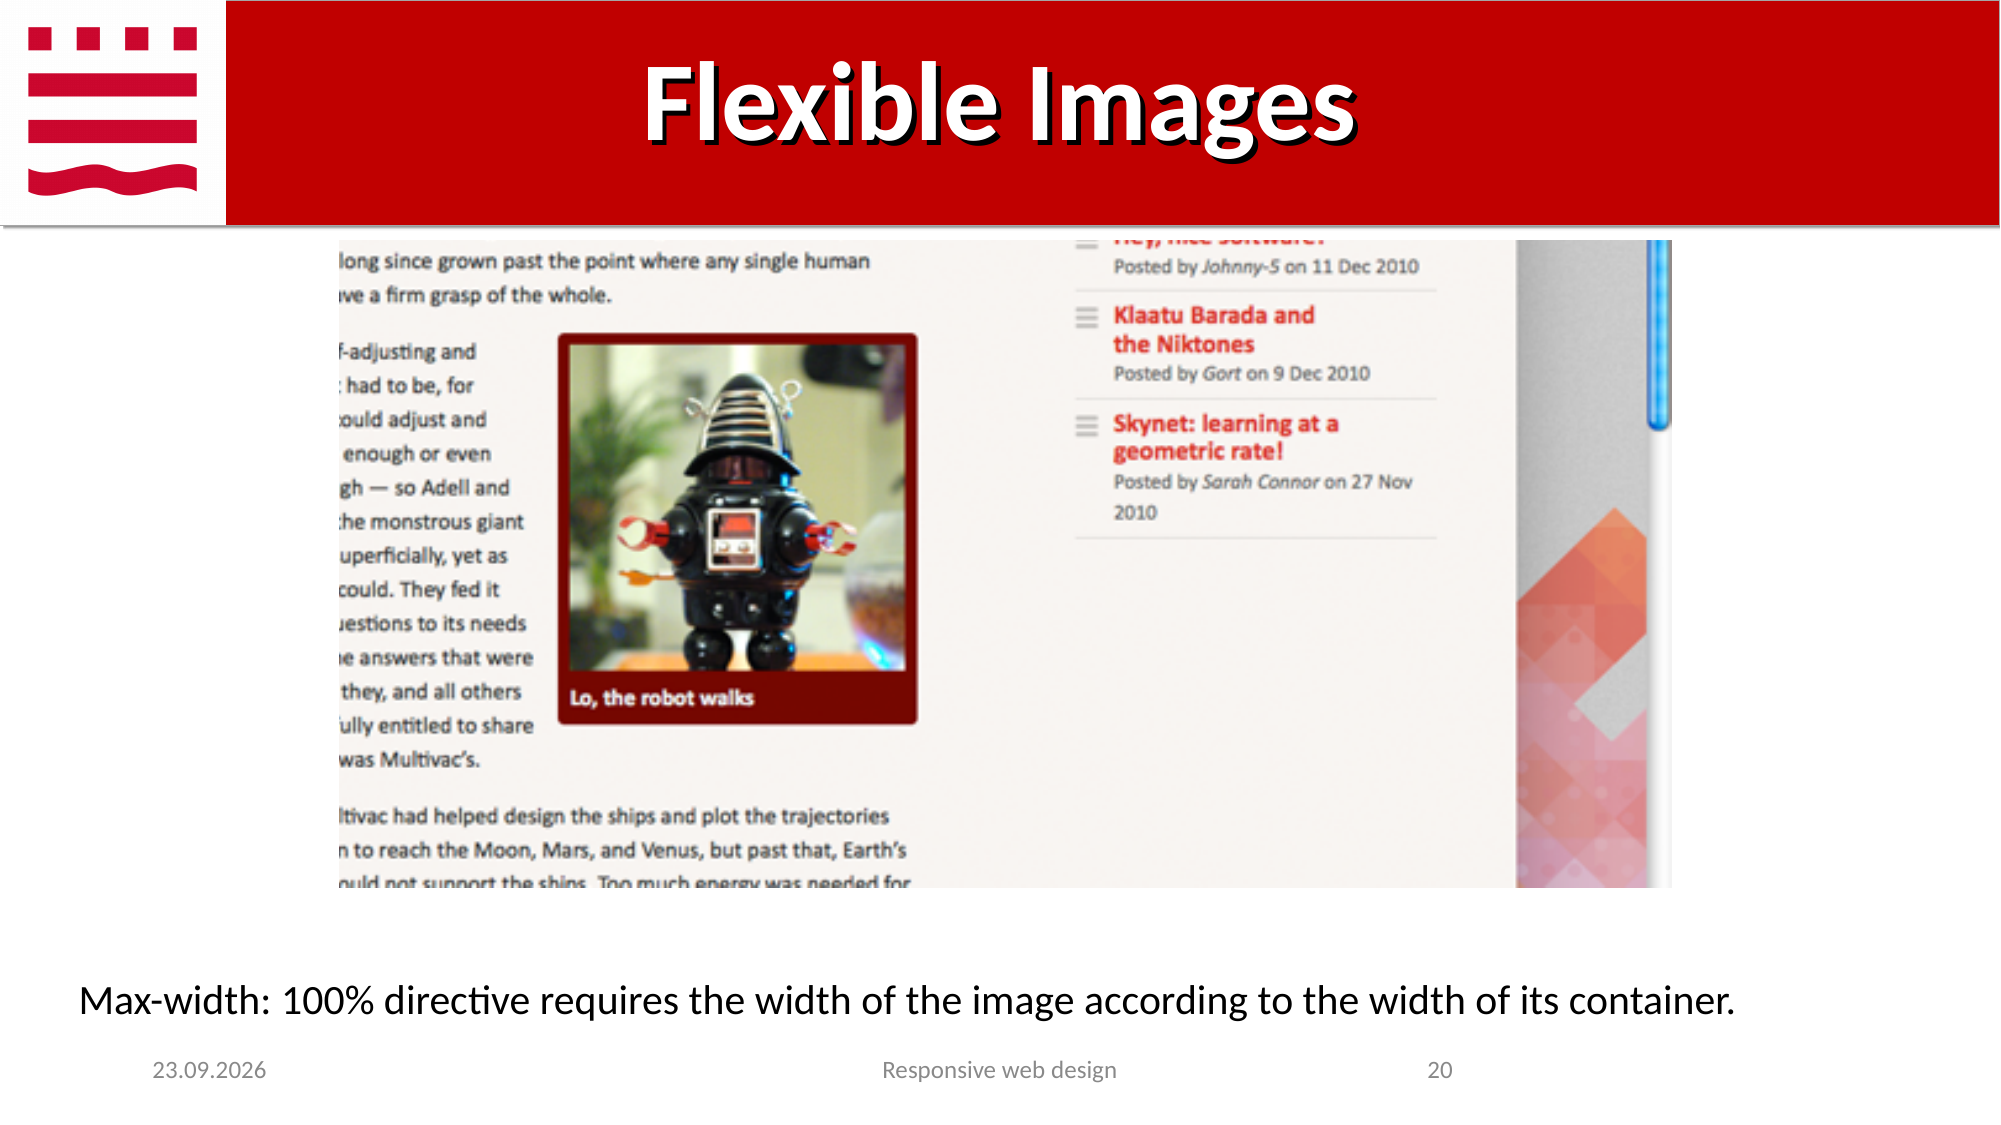

Flexible Images
Max-width: 100% directive requires the width of the image according to the width of its container.
Responsive web design
19